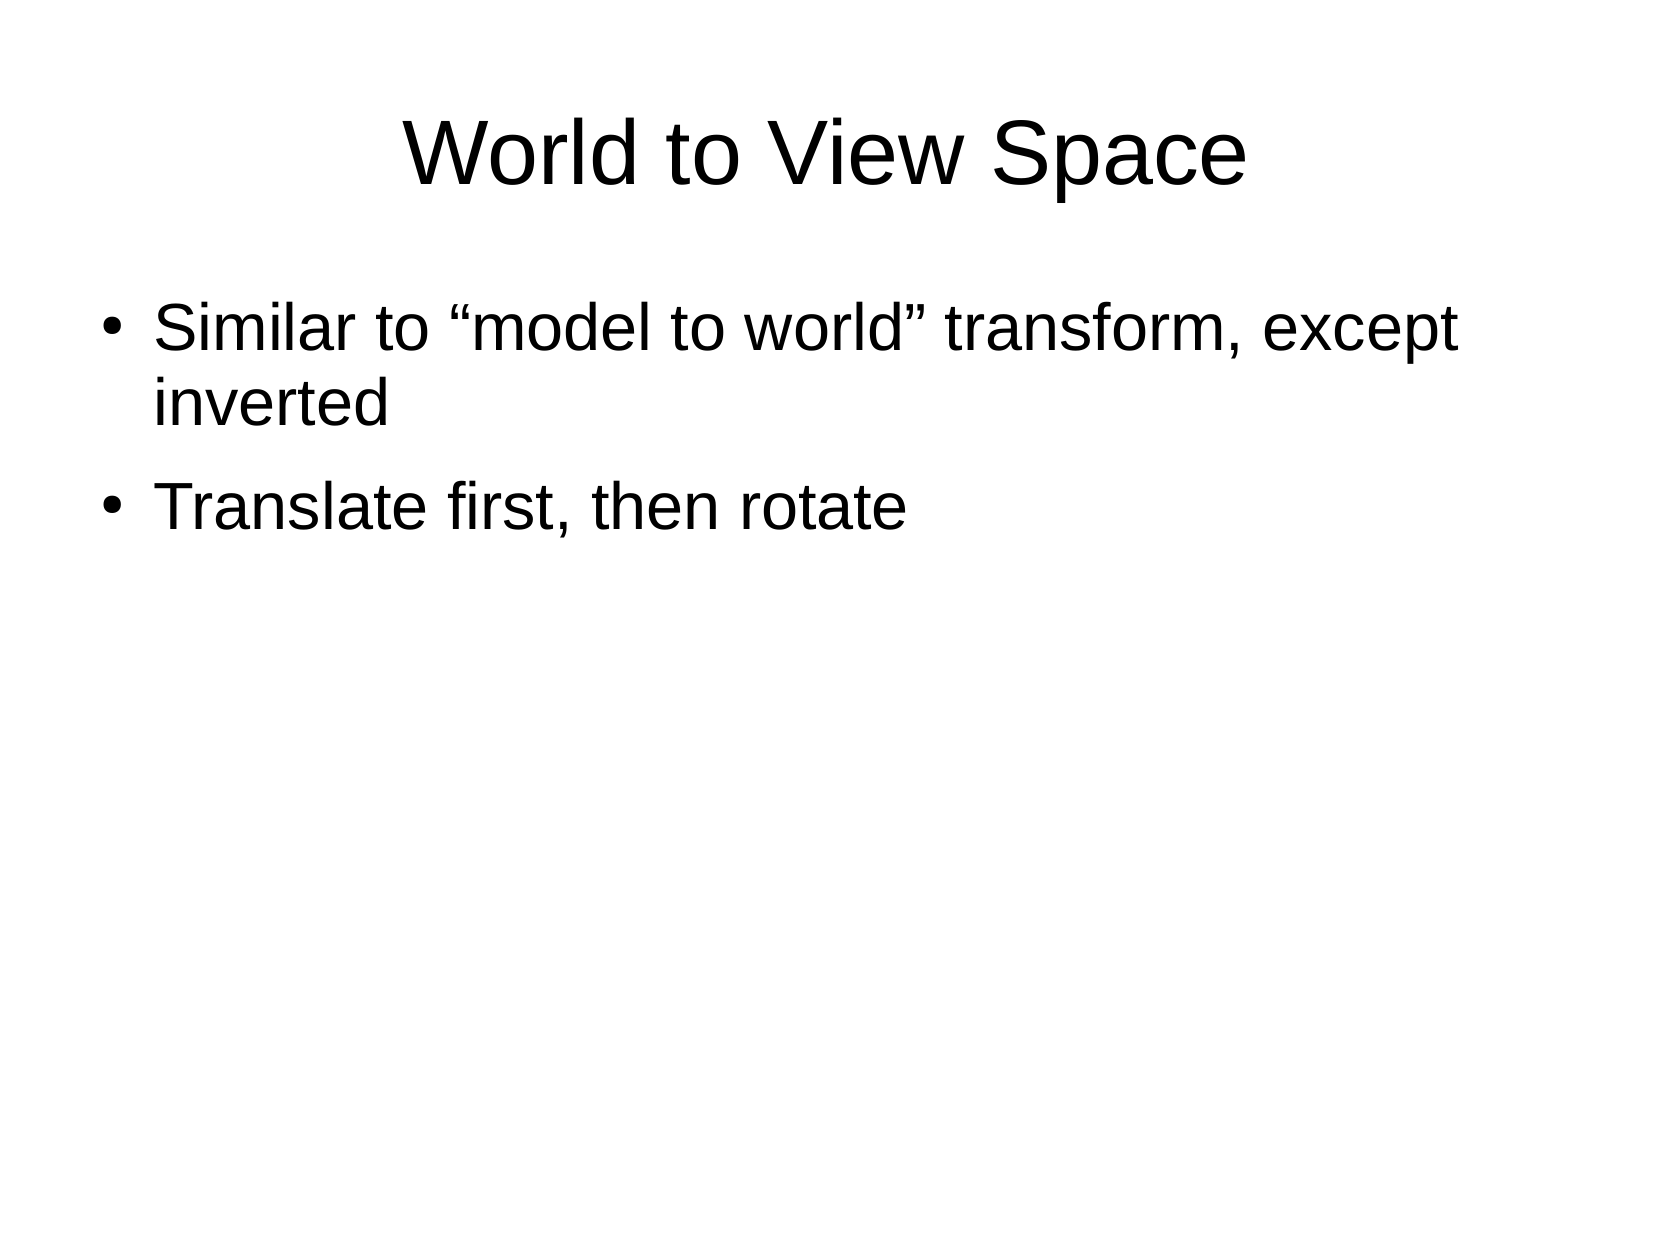

# World to View Space
Similar to “model to world” transform, except inverted
Translate first, then rotate